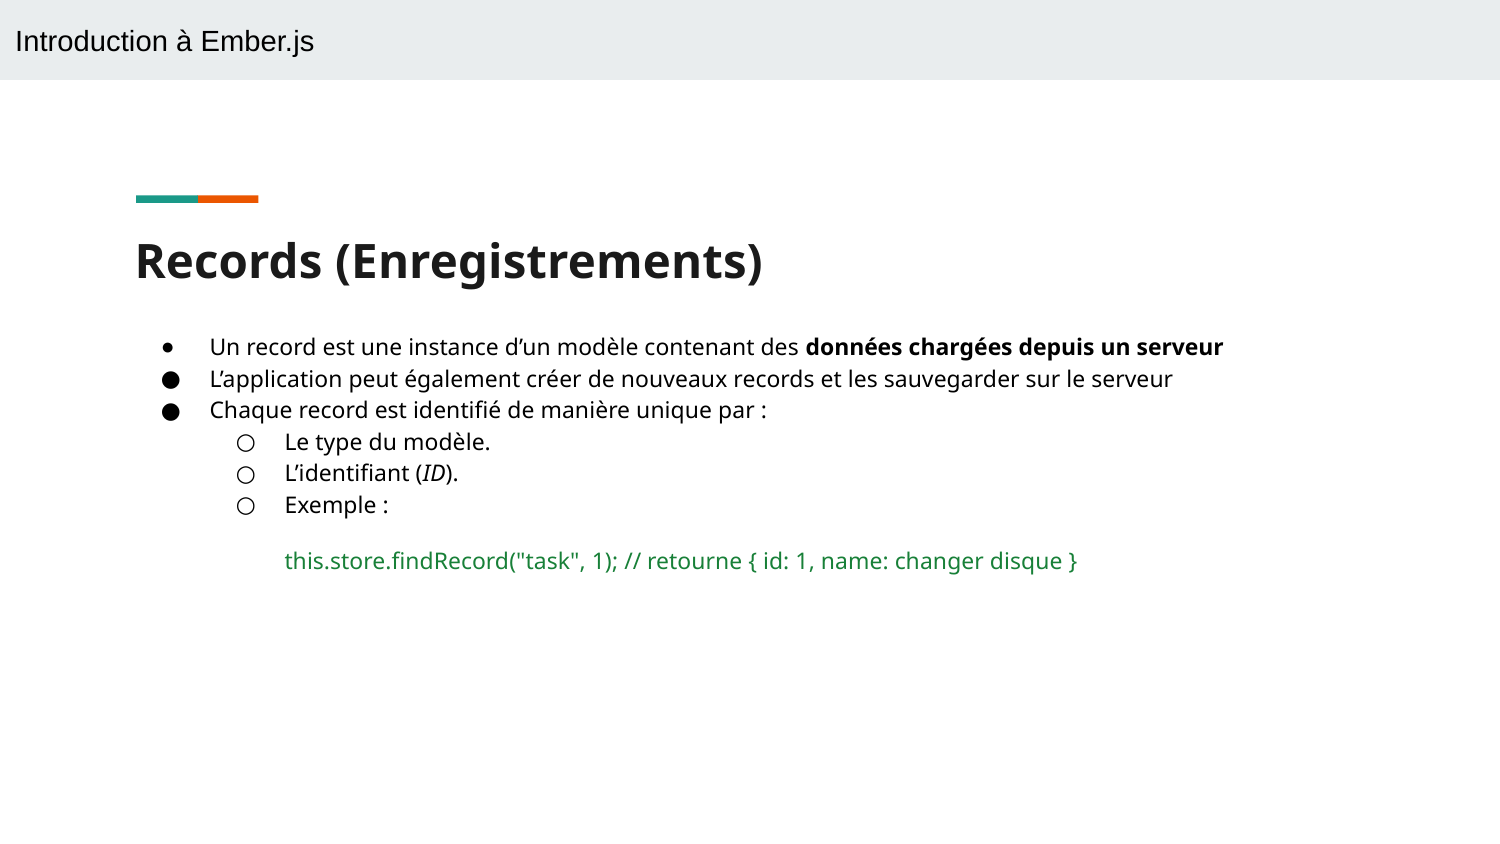

# Records (Enregistrements)
Un record est une instance d’un modèle contenant des données chargées depuis un serveur
L’application peut également créer de nouveaux records et les sauvegarder sur le serveur
Chaque record est identifié de manière unique par :
Le type du modèle.
L’identifiant (ID).
Exemple :
this.store.findRecord("task", 1); // retourne { id: 1, name: changer disque }